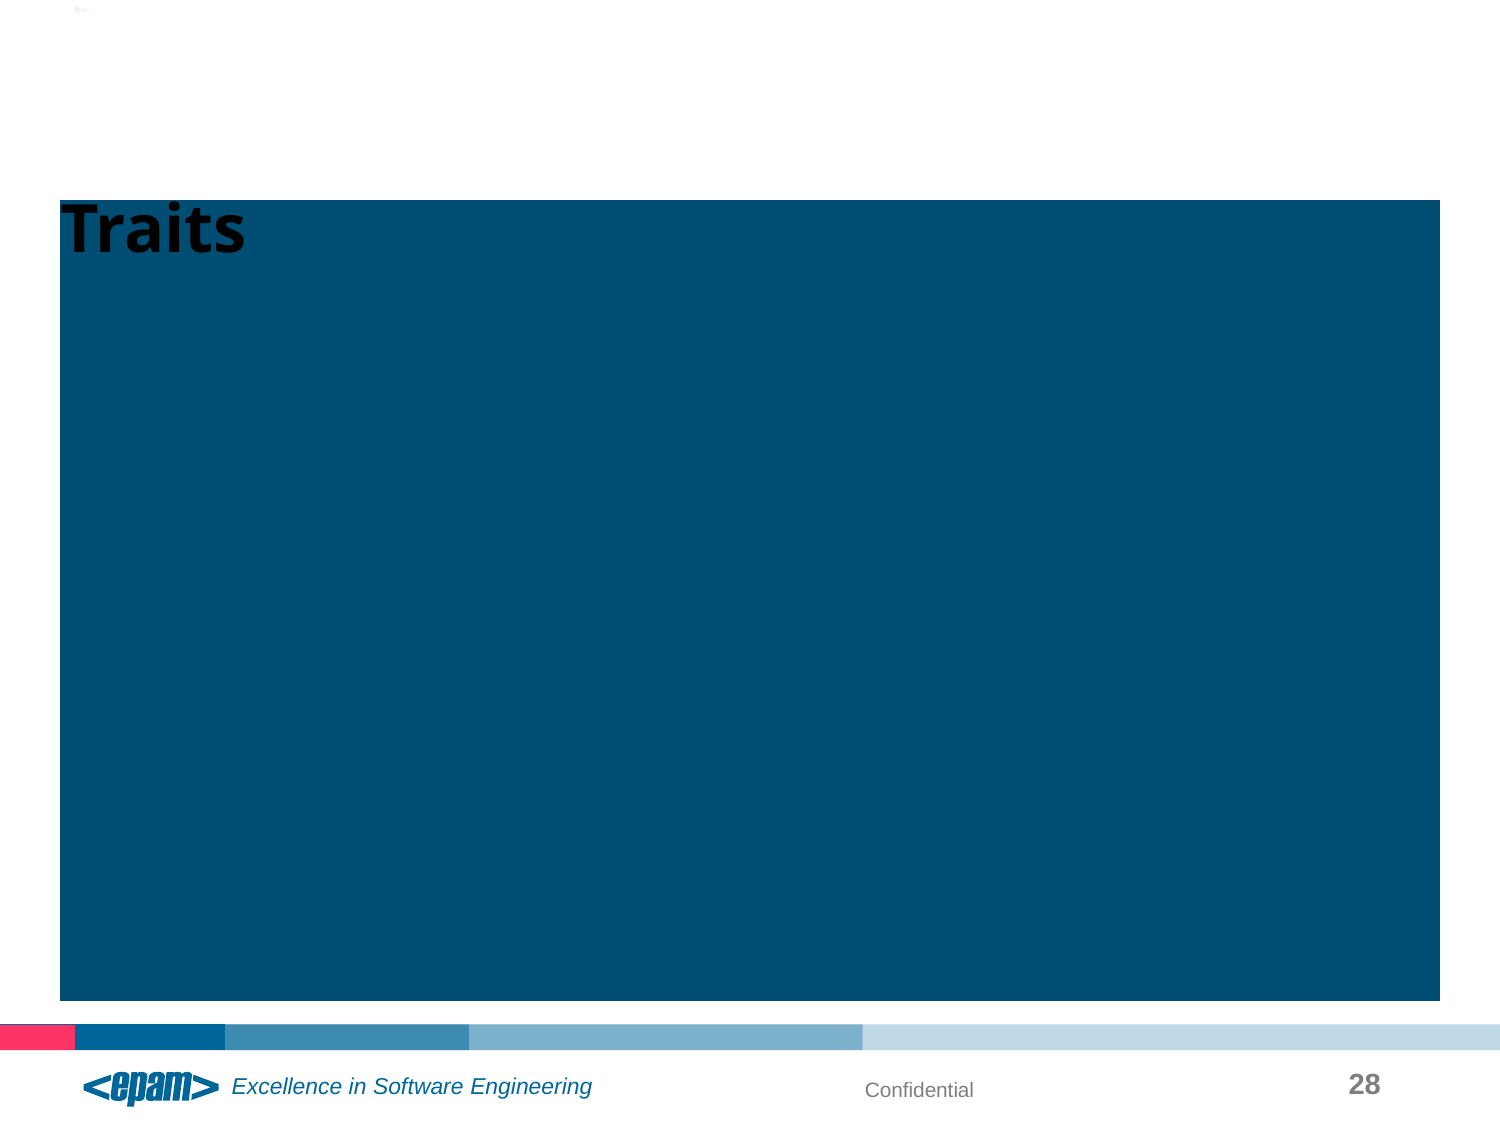

# trait ShowAccount {
 self: Account =>
 def show = "Balance: " + self.balance
}
val acc1 = new Account with ConsoleLogger with ShowAccount
acc1.show() // ok
val acc2 = new Account with ConsoleLogger
acc2.show() // error
Traits
Confidential